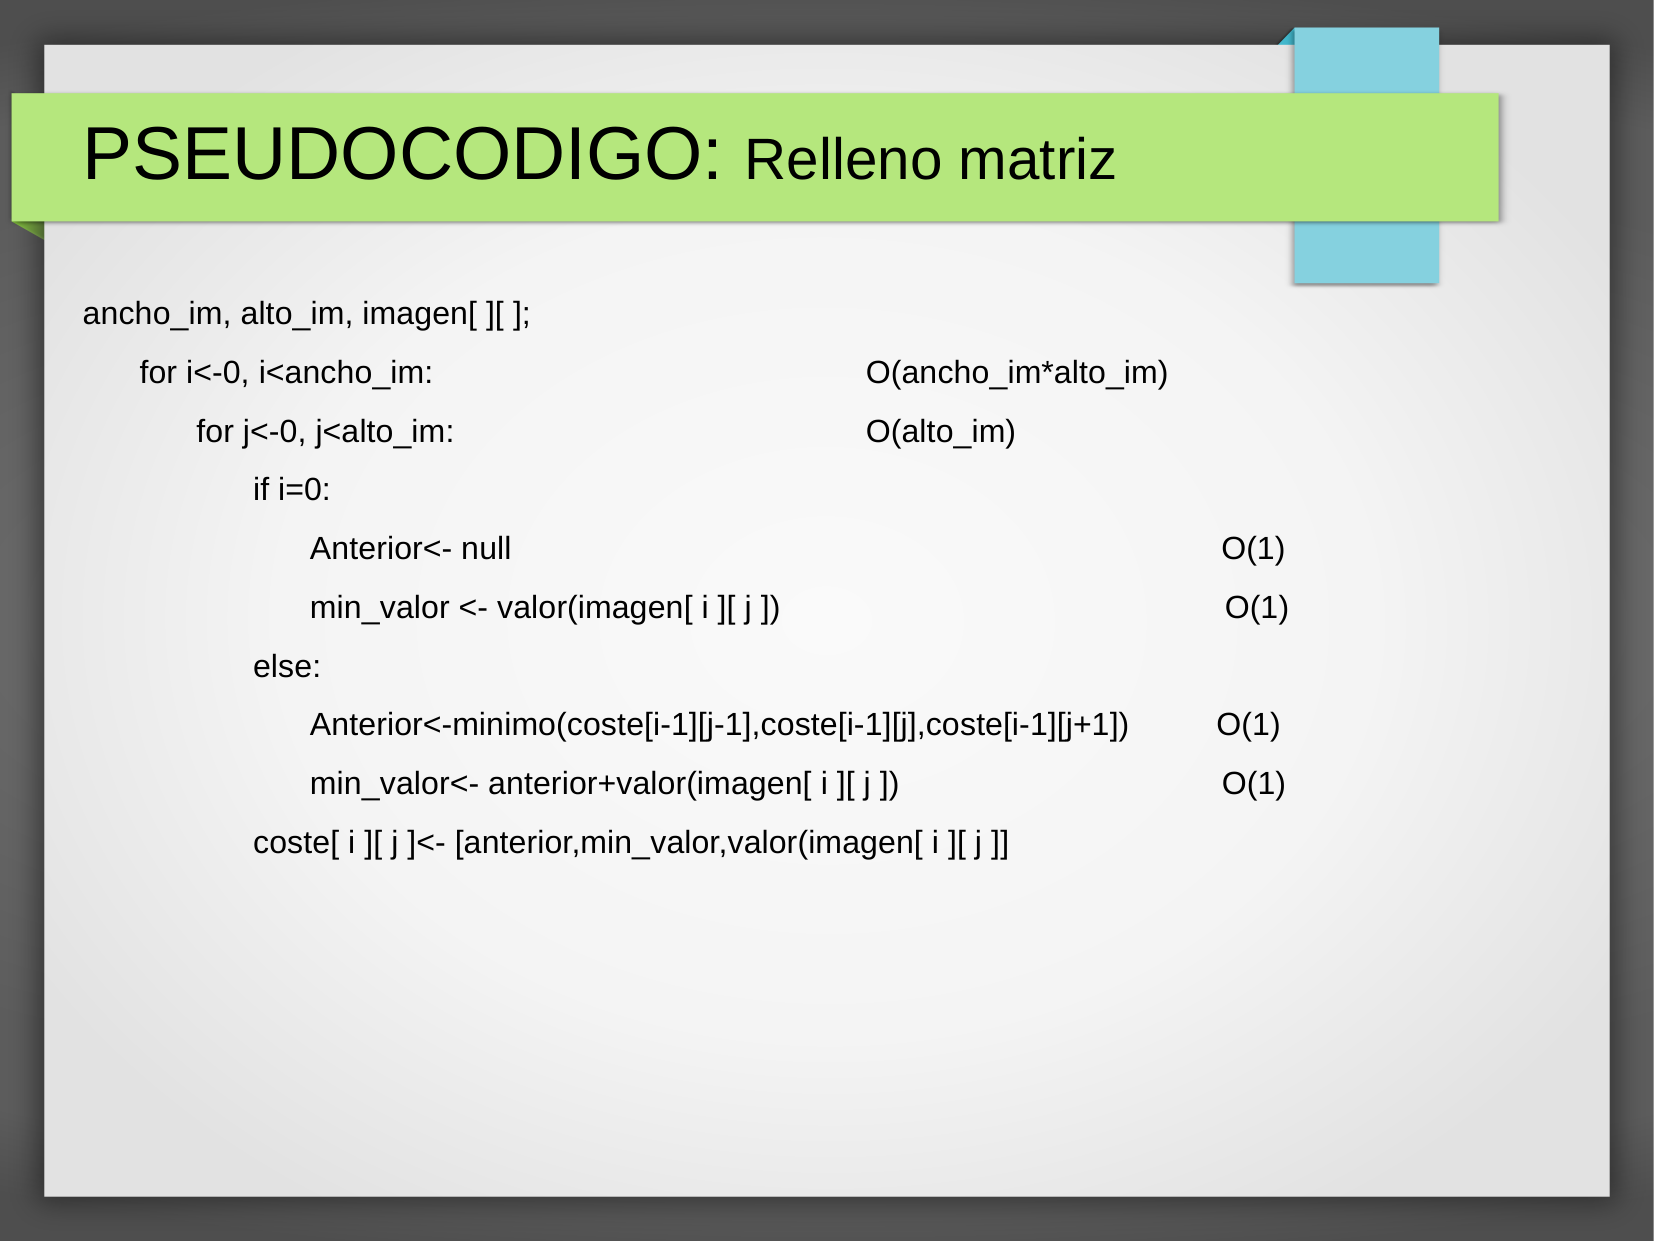

# PSEUDOCODIGO: Relleno matriz
ancho_im, alto_im, imagen[ ][ ];
 	for i<-0, i<ancho_im:											 O(ancho_im*alto_im)
 			 	for j<-0, j<alto_im:													 O(alto_im)
 		 		if i=0:
 			 					 	Anterior<- null													 O(1)
 			 			 	min_valor <- valor(imagen[ i ][ j ])								 O(1)
 		 		else:
 			 			 	Anterior<-minimo(coste[i-1][j-1],coste[i-1][j],coste[i-1][j+1])	 O(1)
 			 			 	min_valor<- anterior+valor(imagen[ i ][ j ])						 O(1)
 		 		coste[ i ][ j ]<- [anterior,min_valor,valor(imagen[ i ][ j ]]